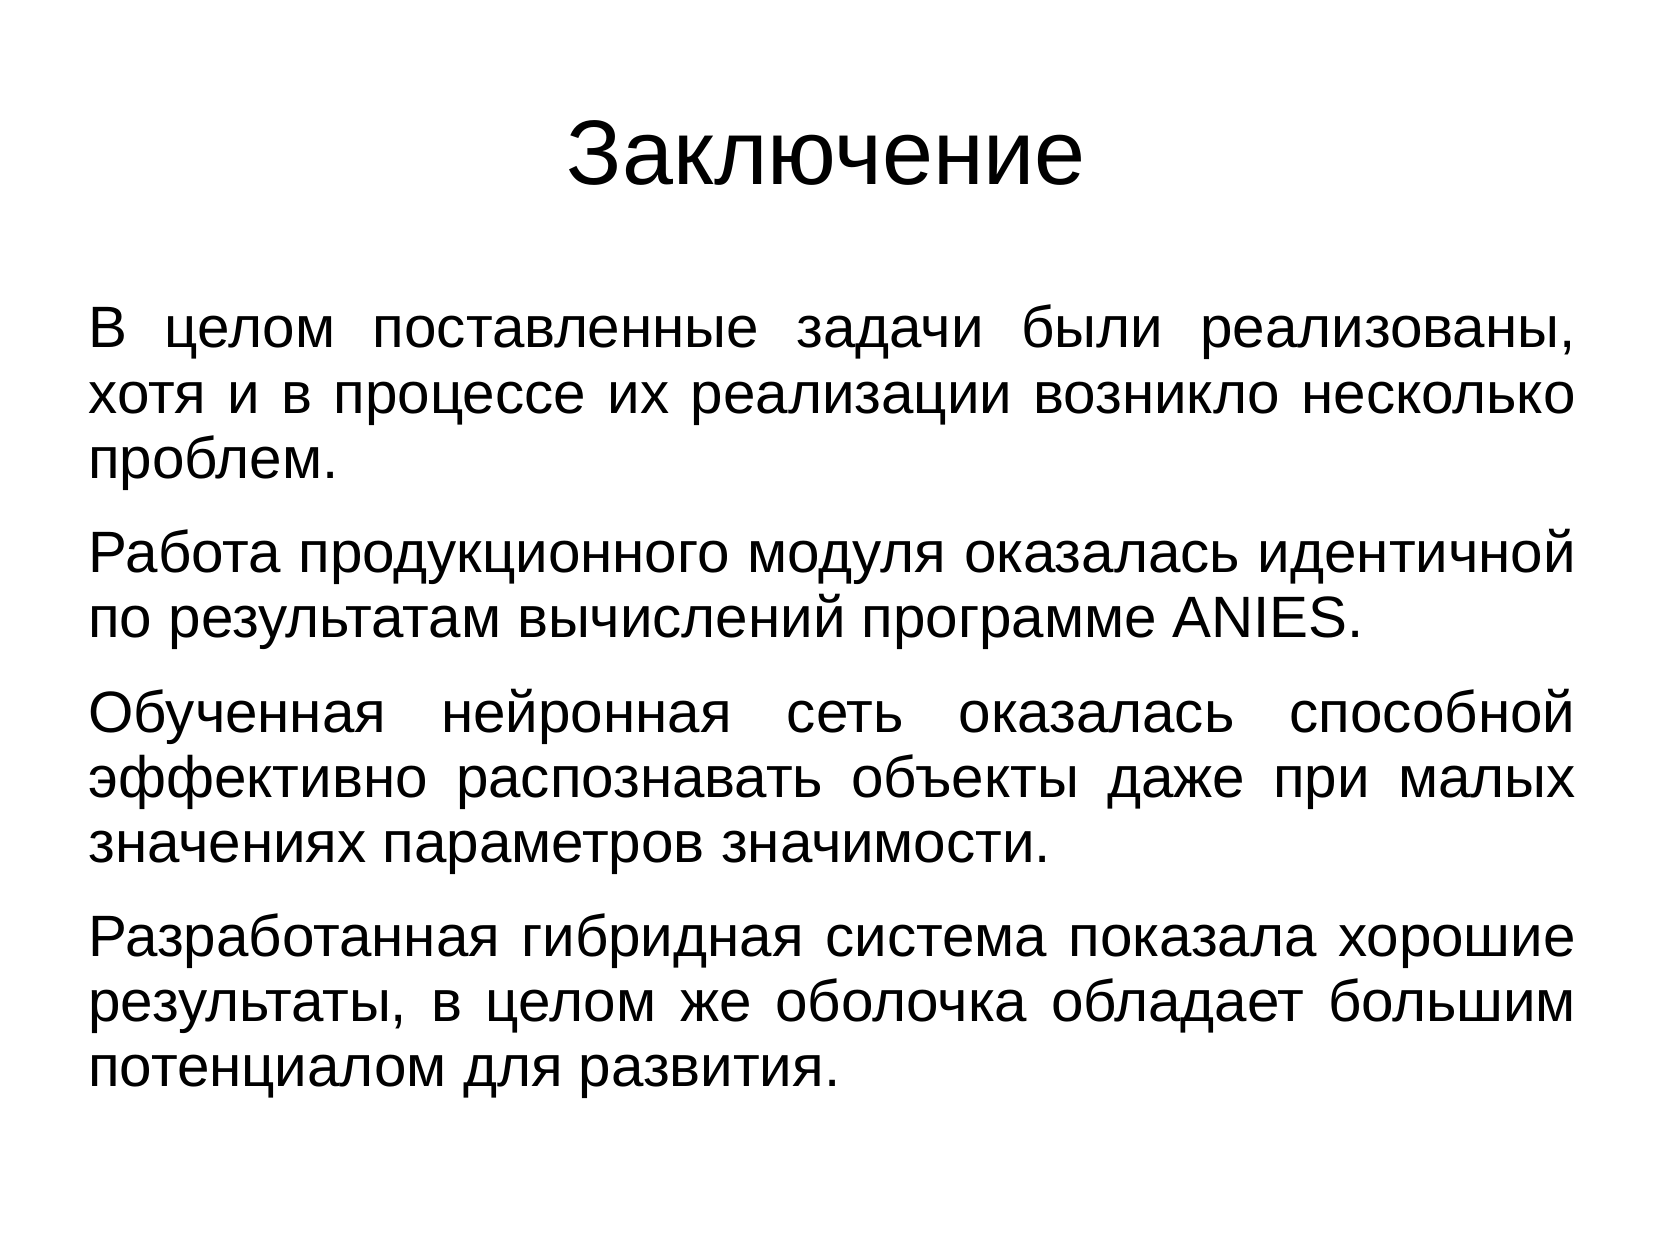

# Заключение
В целом поставленные задачи были реализованы, хотя и в процессе их реализации возникло несколько проблем.
Работа продукционного модуля оказалась идентичной по результатам вычислений программе ANIES.
Обученная нейронная сеть оказалась способной эффективно распознавать объекты даже при малых значениях параметров значимости.
Разработанная гибридная система показала хорошие результаты, в целом же оболочка обладает большим потенциалом для развития.